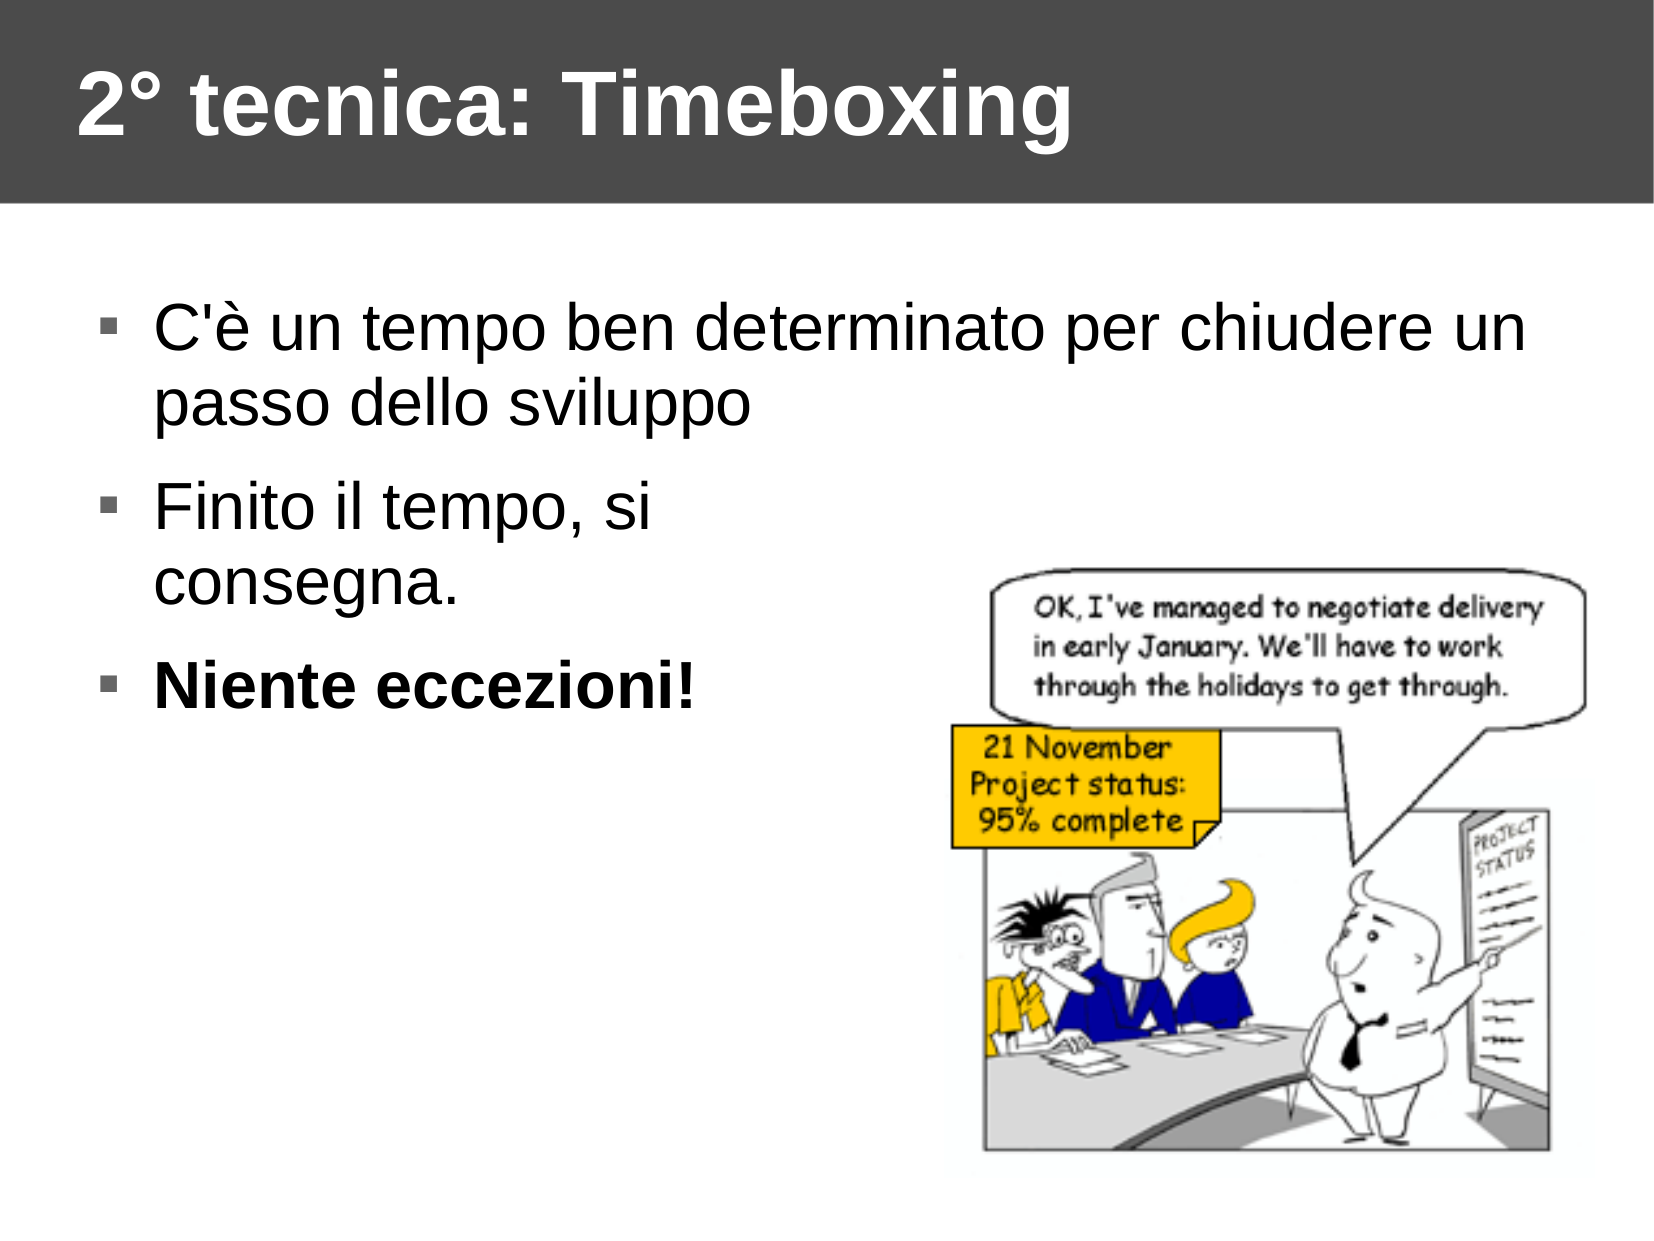

# 2° tecnica: Timeboxing
C'è un tempo ben determinato per chiudere un passo dello sviluppo
Finito il tempo, si
consegna.
Niente eccezioni!